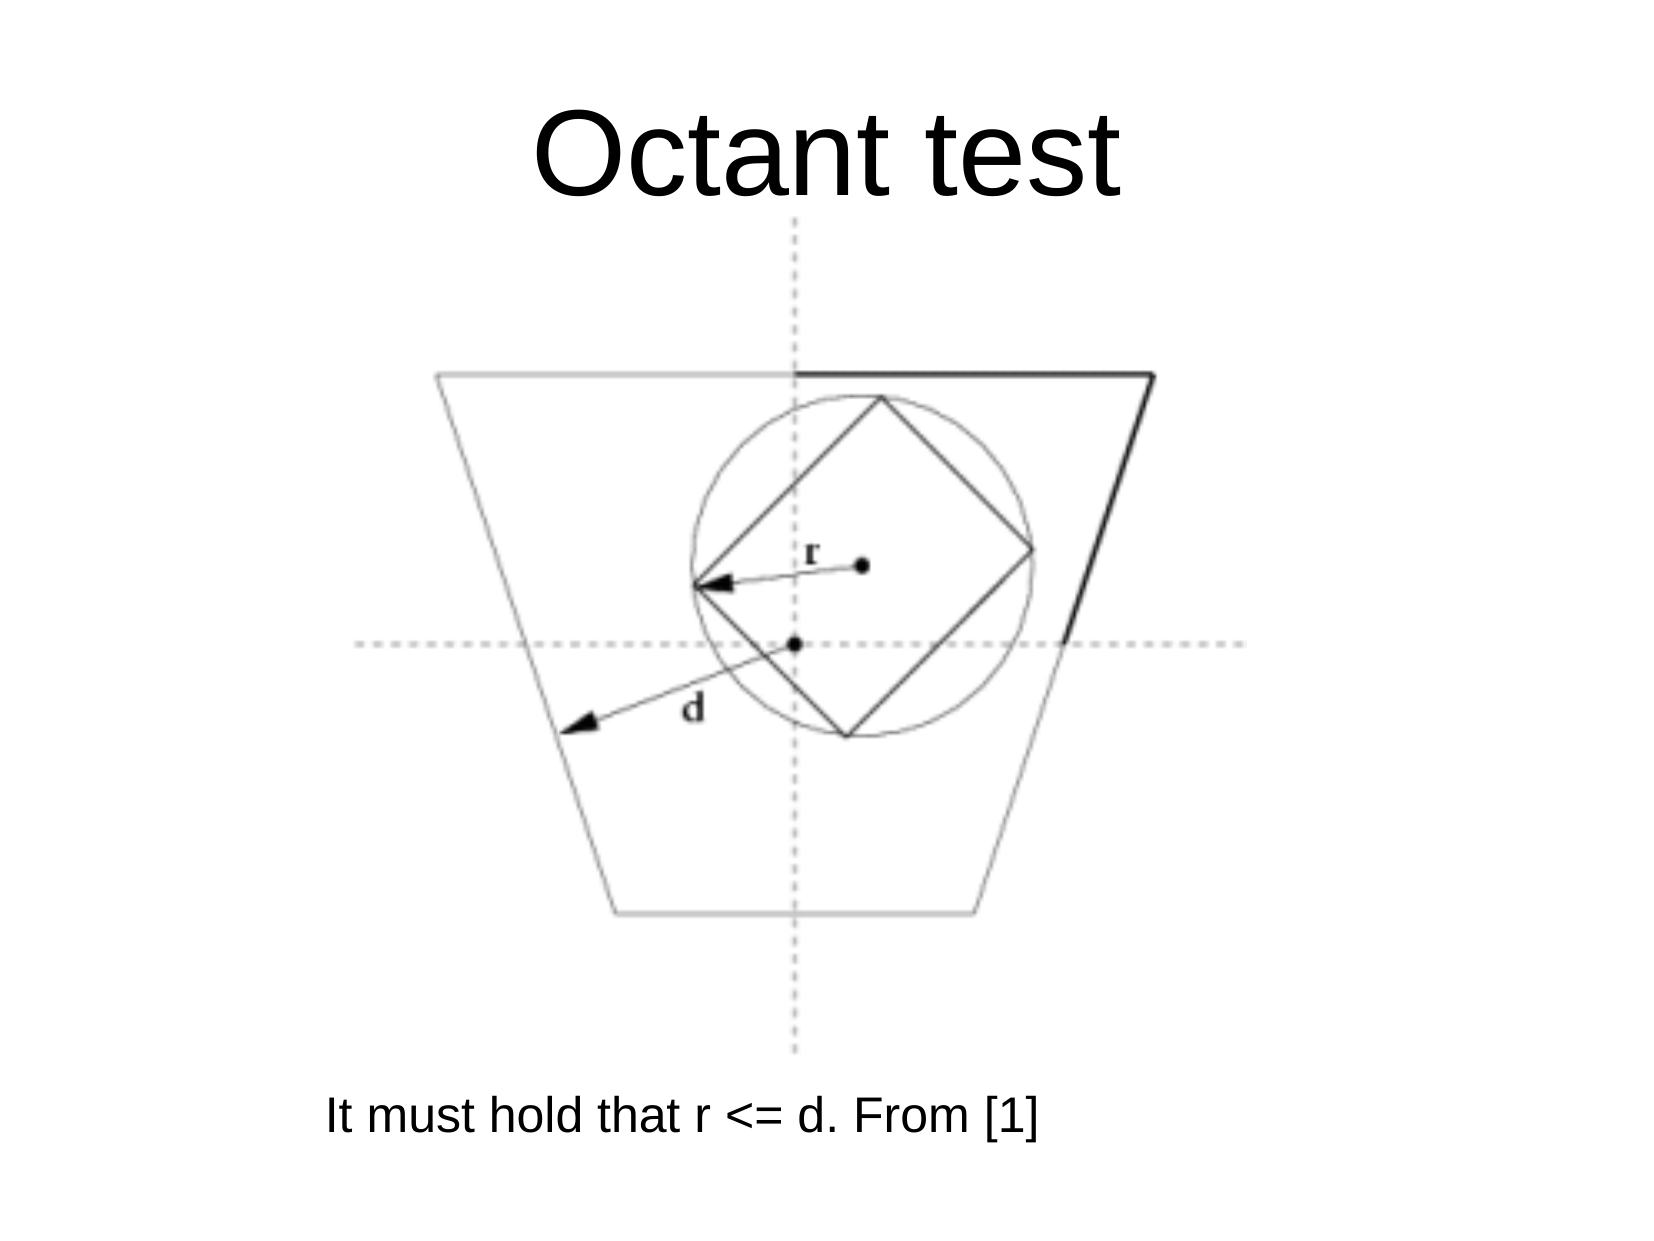

# Octant test
It must hold that r <= d. From [1]